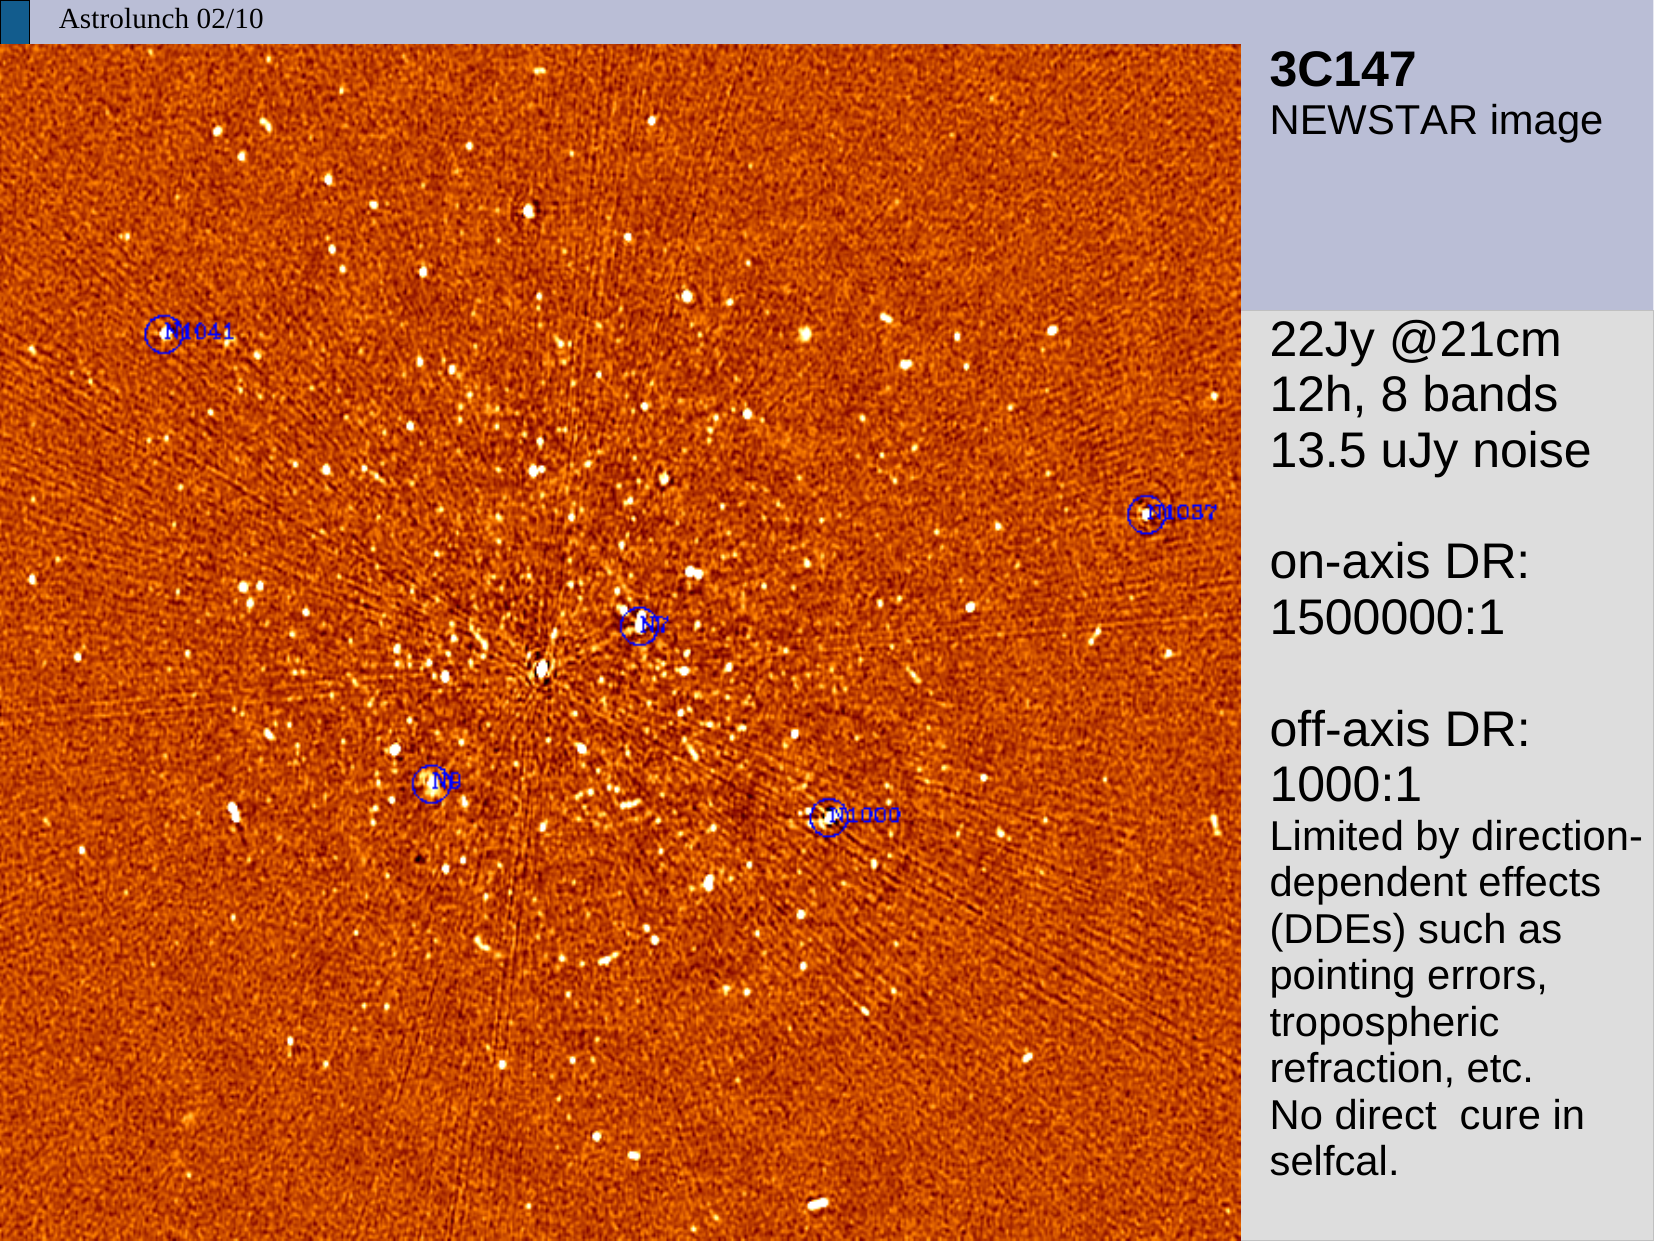

Astrolunch 02/10
3C147
NEWSTAR image
22Jy @21cm
12h, 8 bands
13.5 uJy noise
on-axis DR:
1500000:1
off-axis DR:
1000:1
Limited by direction-dependent effects
(DDEs) such as pointing errors, tropospheric refraction, etc.
No direct cure in selfcal.
#